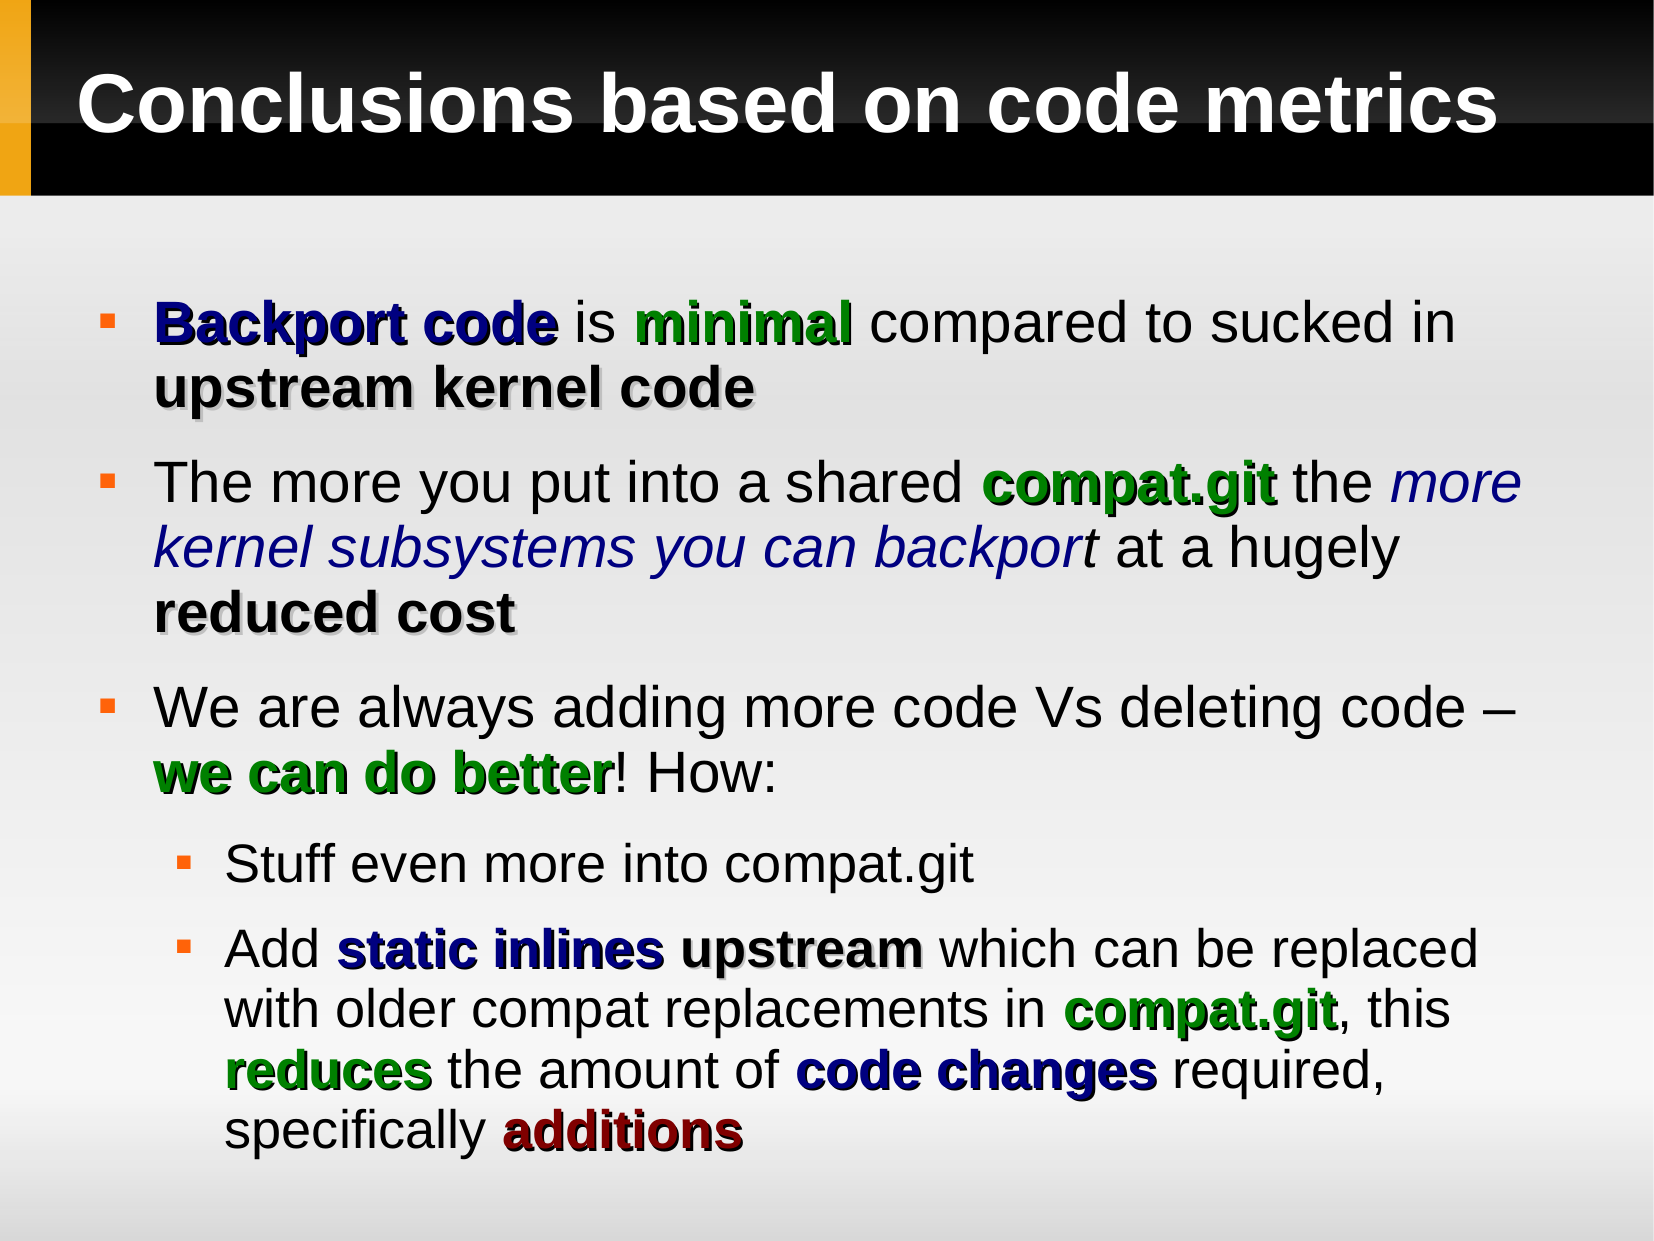

# Conclusions based on code metrics
Backport code is minimal compared to sucked in upstream kernel code
The more you put into a shared compat.git the more kernel subsystems you can backport at a hugely reduced cost
We are always adding more code Vs deleting code – we can do better! How:
Stuff even more into compat.git
Add static inlines upstream which can be replaced with older compat replacements in compat.git, this reduces the amount of code changes required, specifically additions